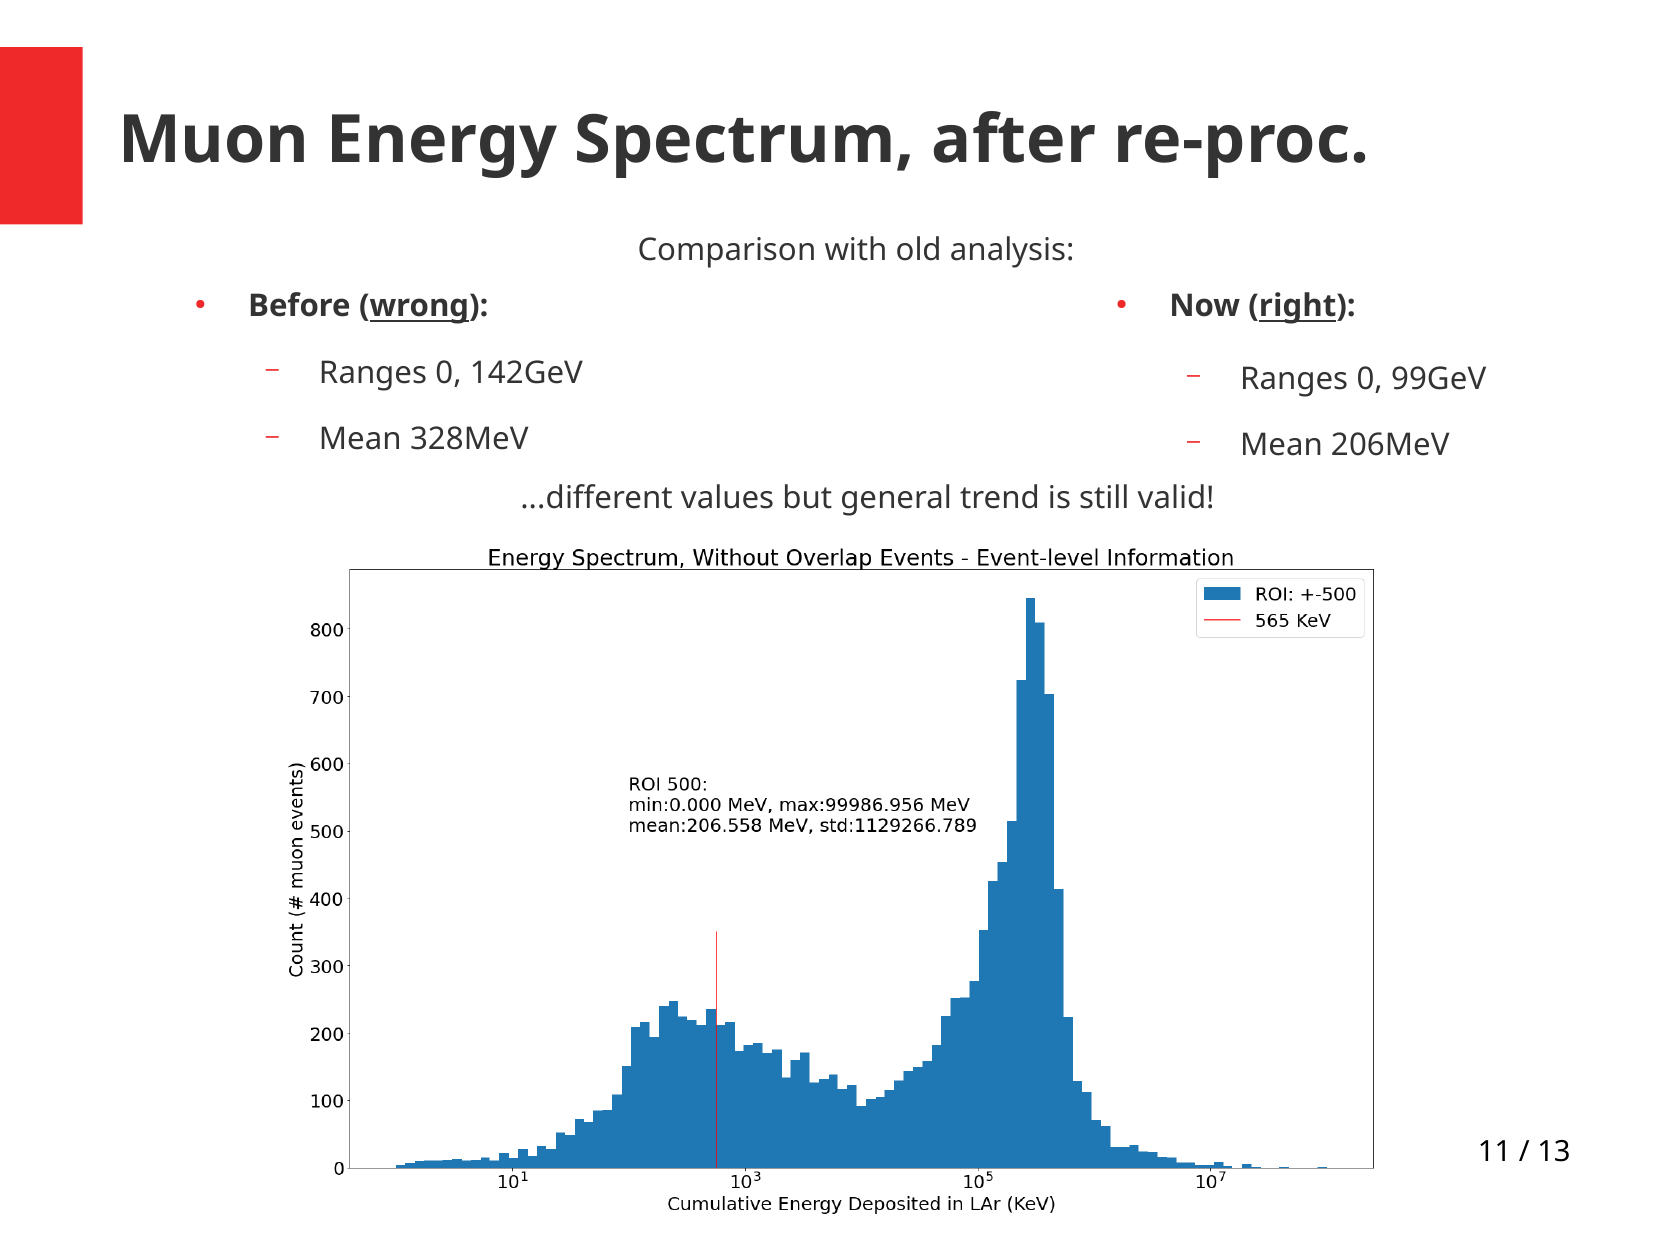

# Muon Energy Spectrum, after re-proc.
Comparison with old analysis:
Before (wrong):
Ranges 0, 142GeV
Mean 328MeV
Now (right):
Ranges 0, 99GeV
Mean 206MeV
...different values but general trend is still valid!
11